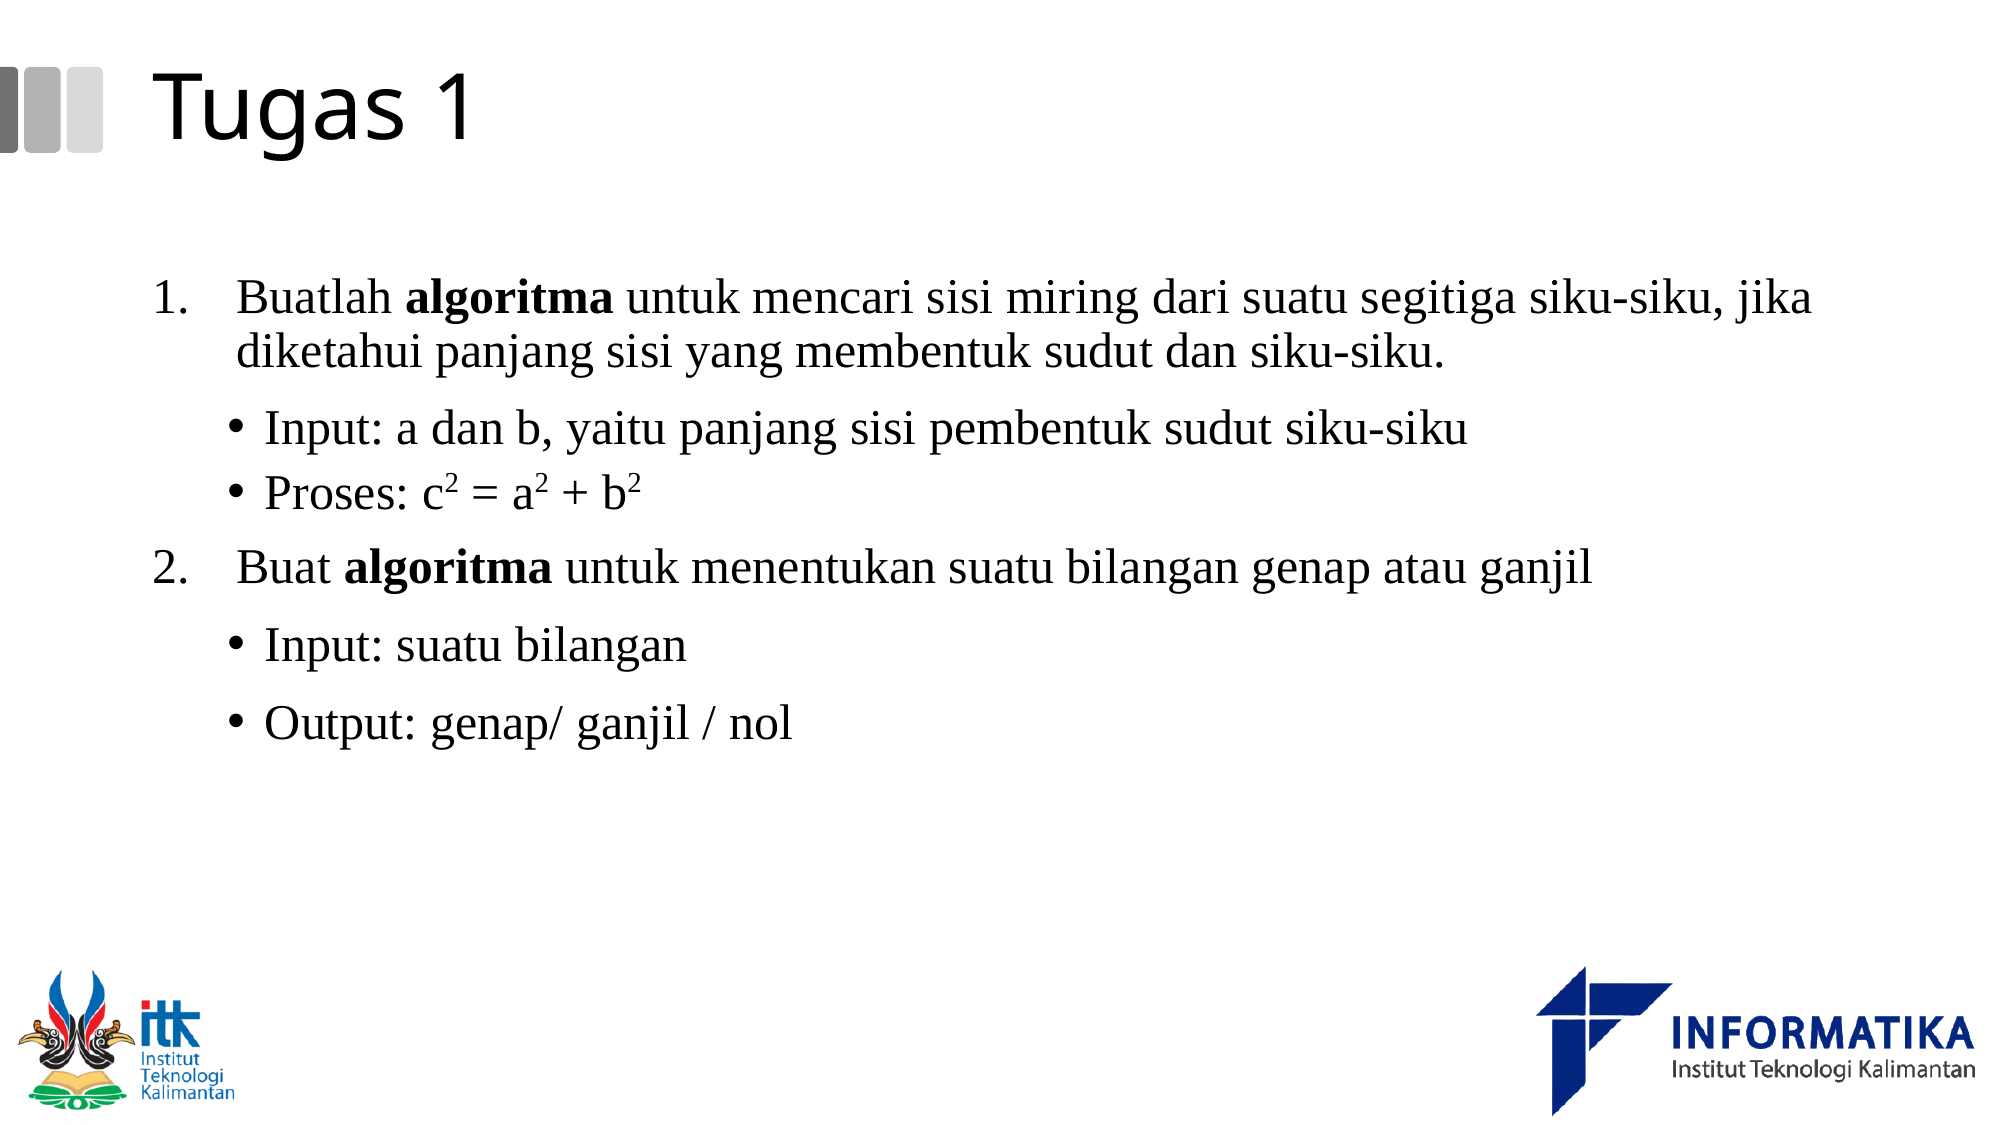

# Tugas 1
Buatlah algoritma untuk mencari sisi miring dari suatu segitiga siku-siku, jika diketahui panjang sisi yang membentuk sudut dan siku-siku.
Input: a dan b, yaitu panjang sisi pembentuk sudut siku-siku
Proses: c2 = a2 + b2
Buat algoritma untuk menentukan suatu bilangan genap atau ganjil
Input: suatu bilangan
Output: genap/ ganjil / nol